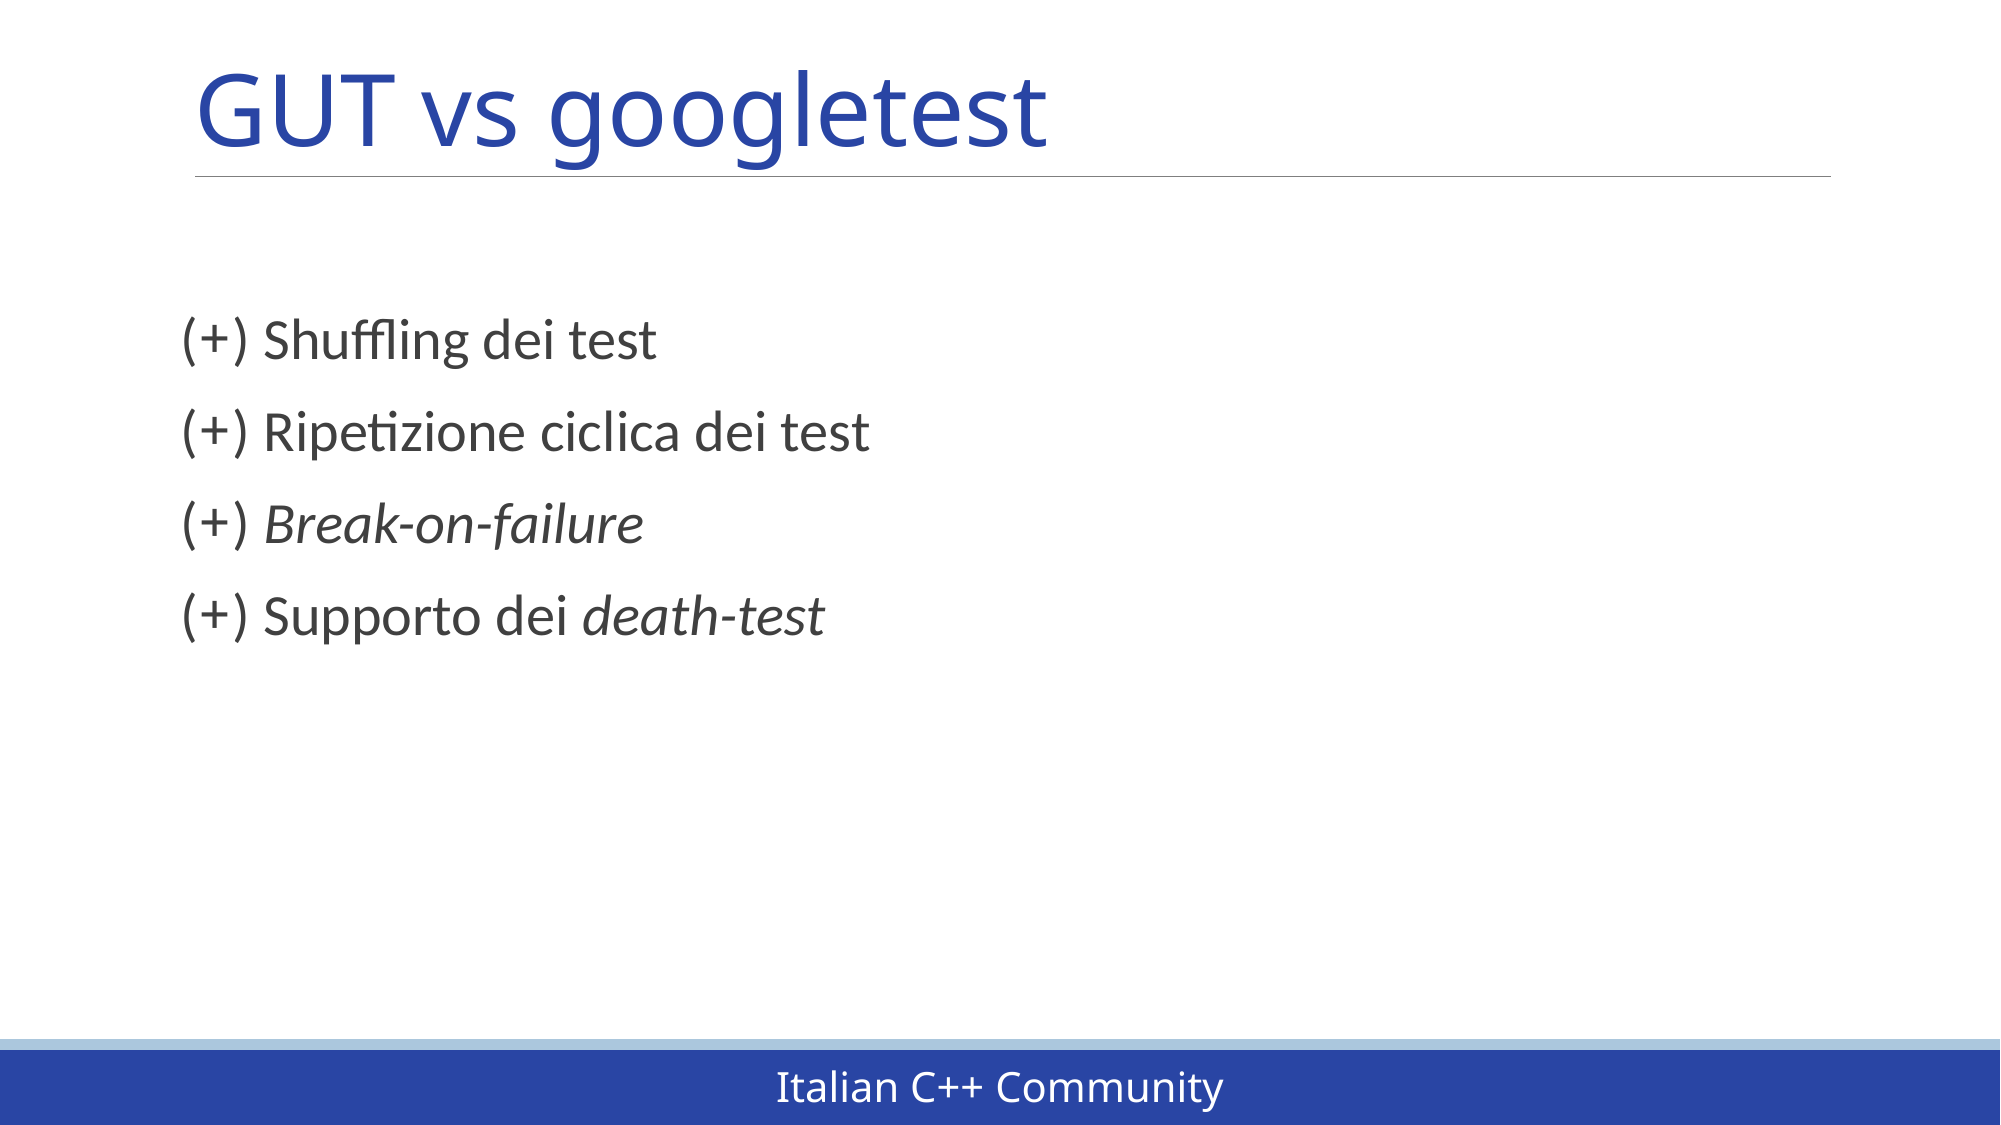

# GUT vs googletest
(+) Shuffling dei test
(+) Ripetizione ciclica dei test
(+) Break-on-failure
(+) Supporto dei death-test